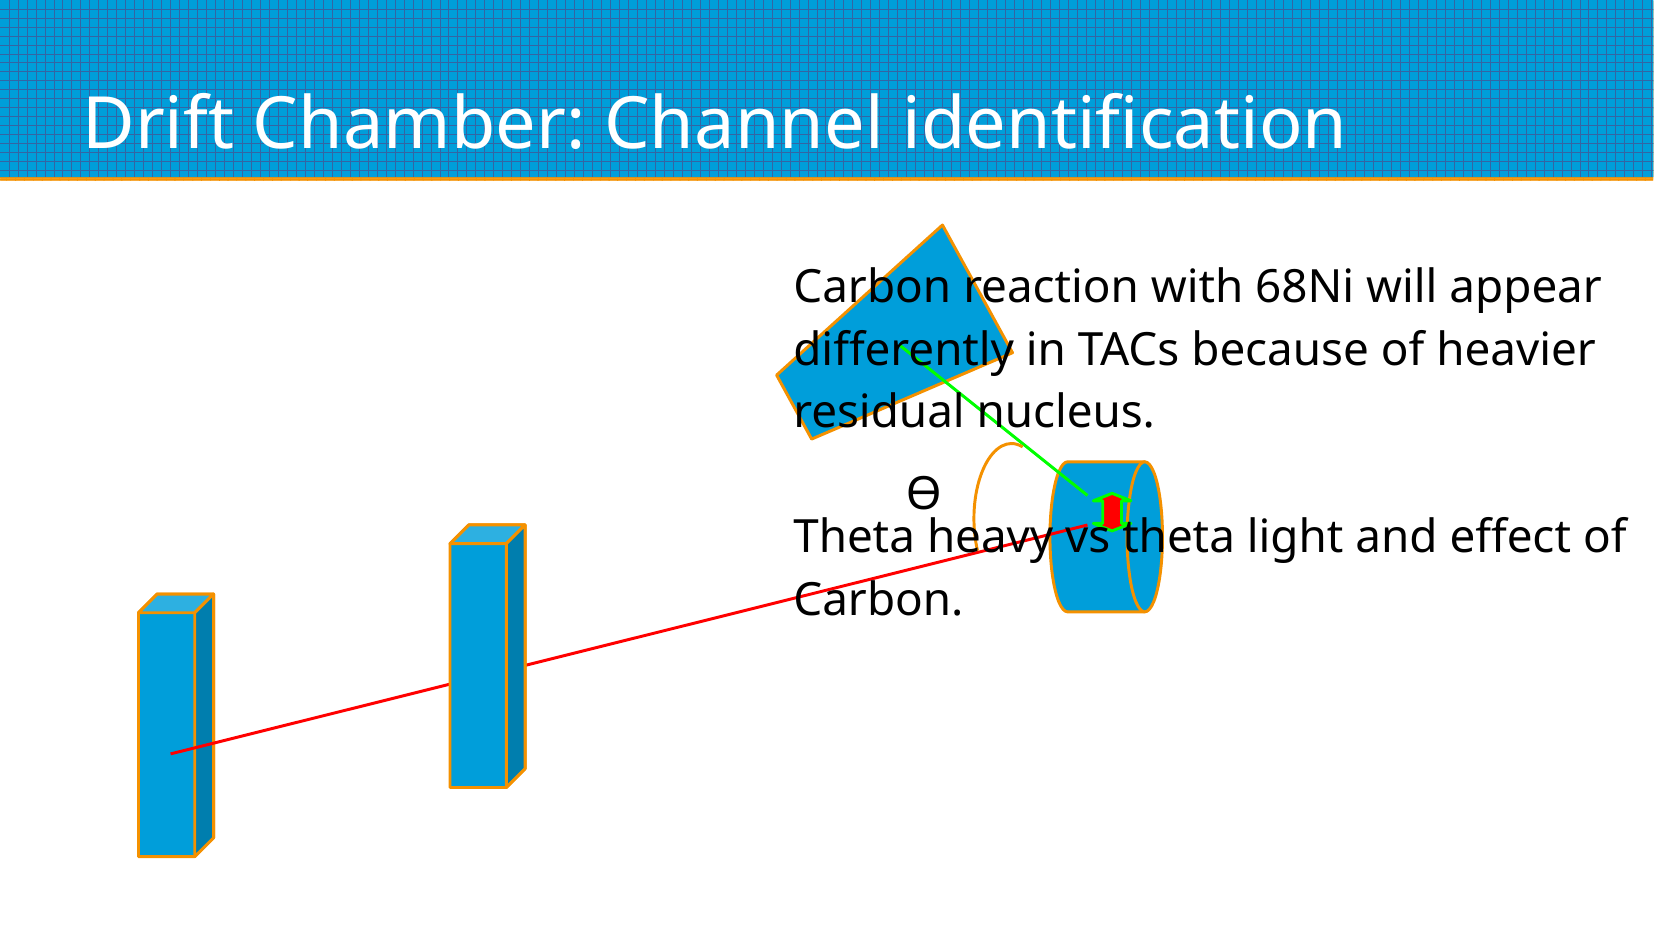

# Drift Chamber: Channel identification
Carbon reaction with 68Ni will appear differently in TACs because of heavier residual nucleus.
Theta heavy vs theta light and effect of Carbon.
ϴ